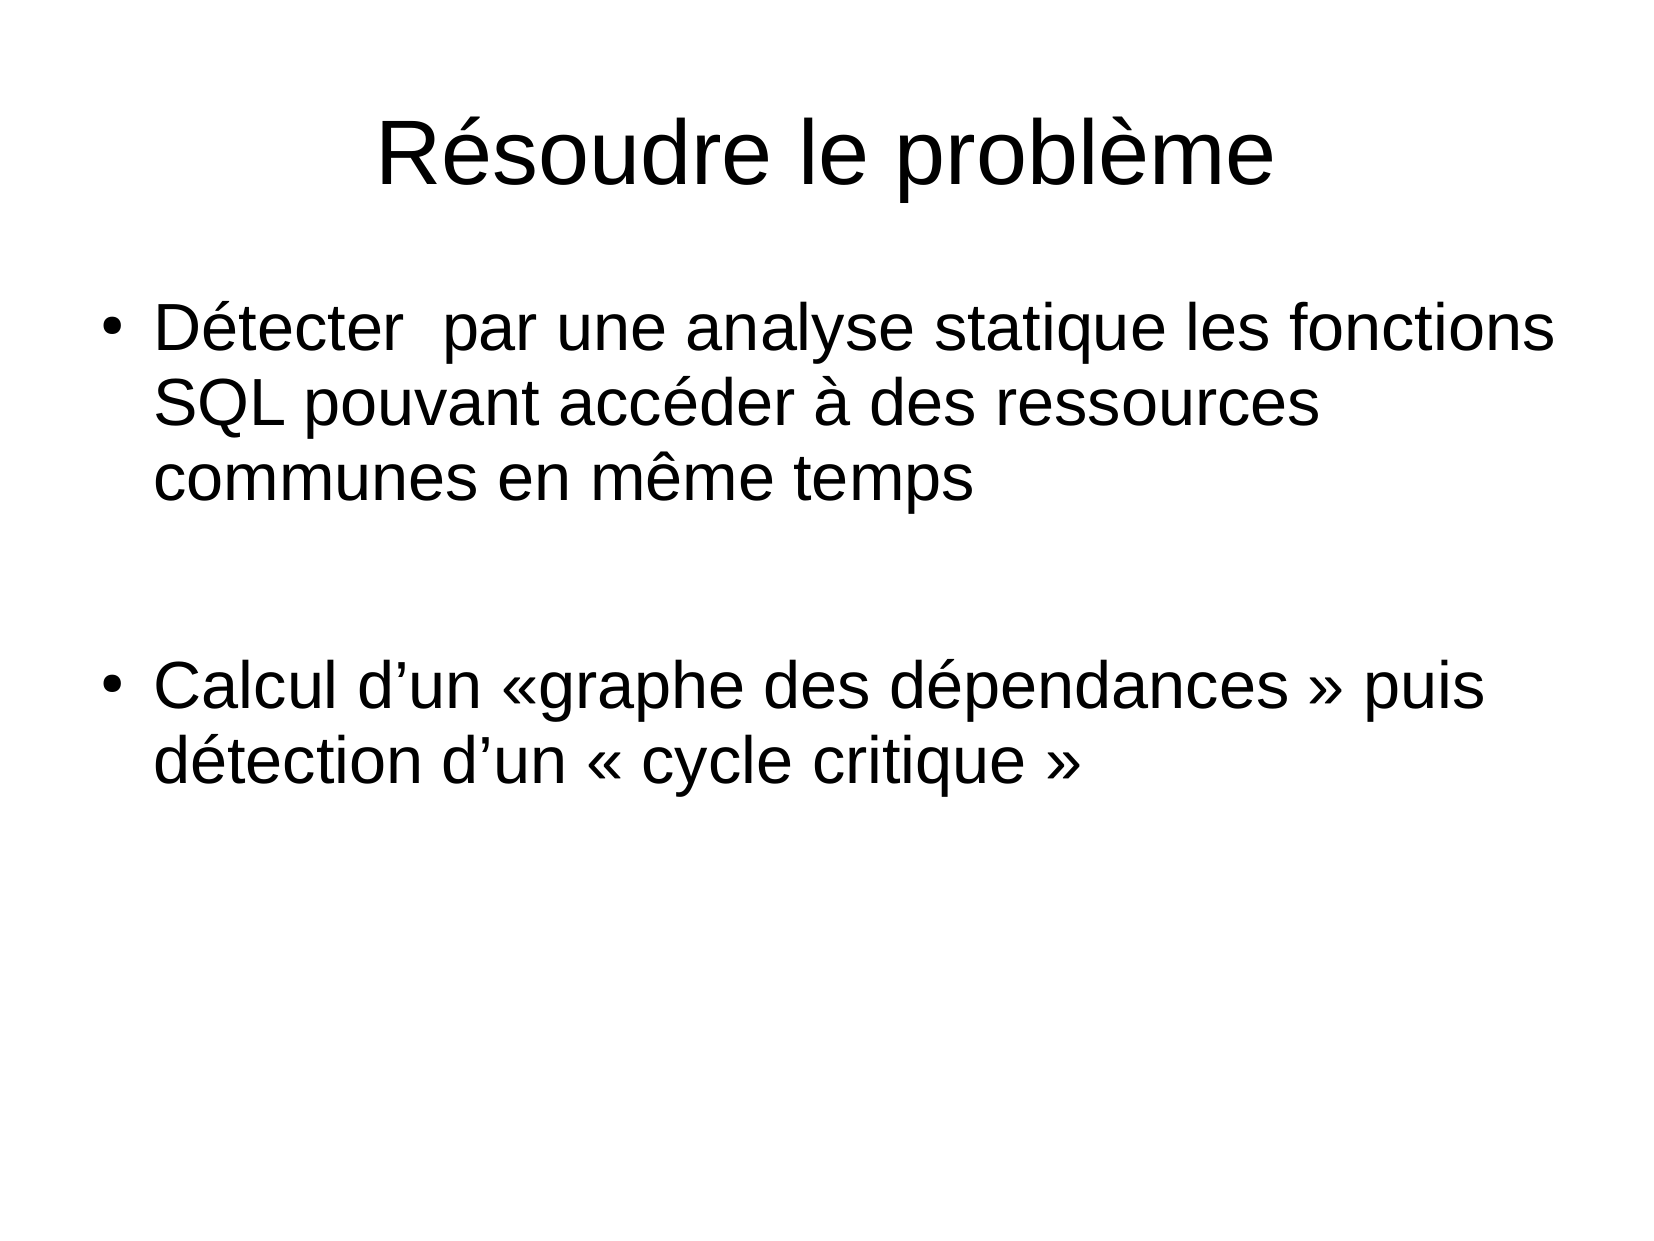

# Résoudre le problème
Détecter par une analyse statique les fonctions SQL pouvant accéder à des ressources communes en même temps
Calcul d’un «graphe des dépendances » puis détection d’un « cycle critique »